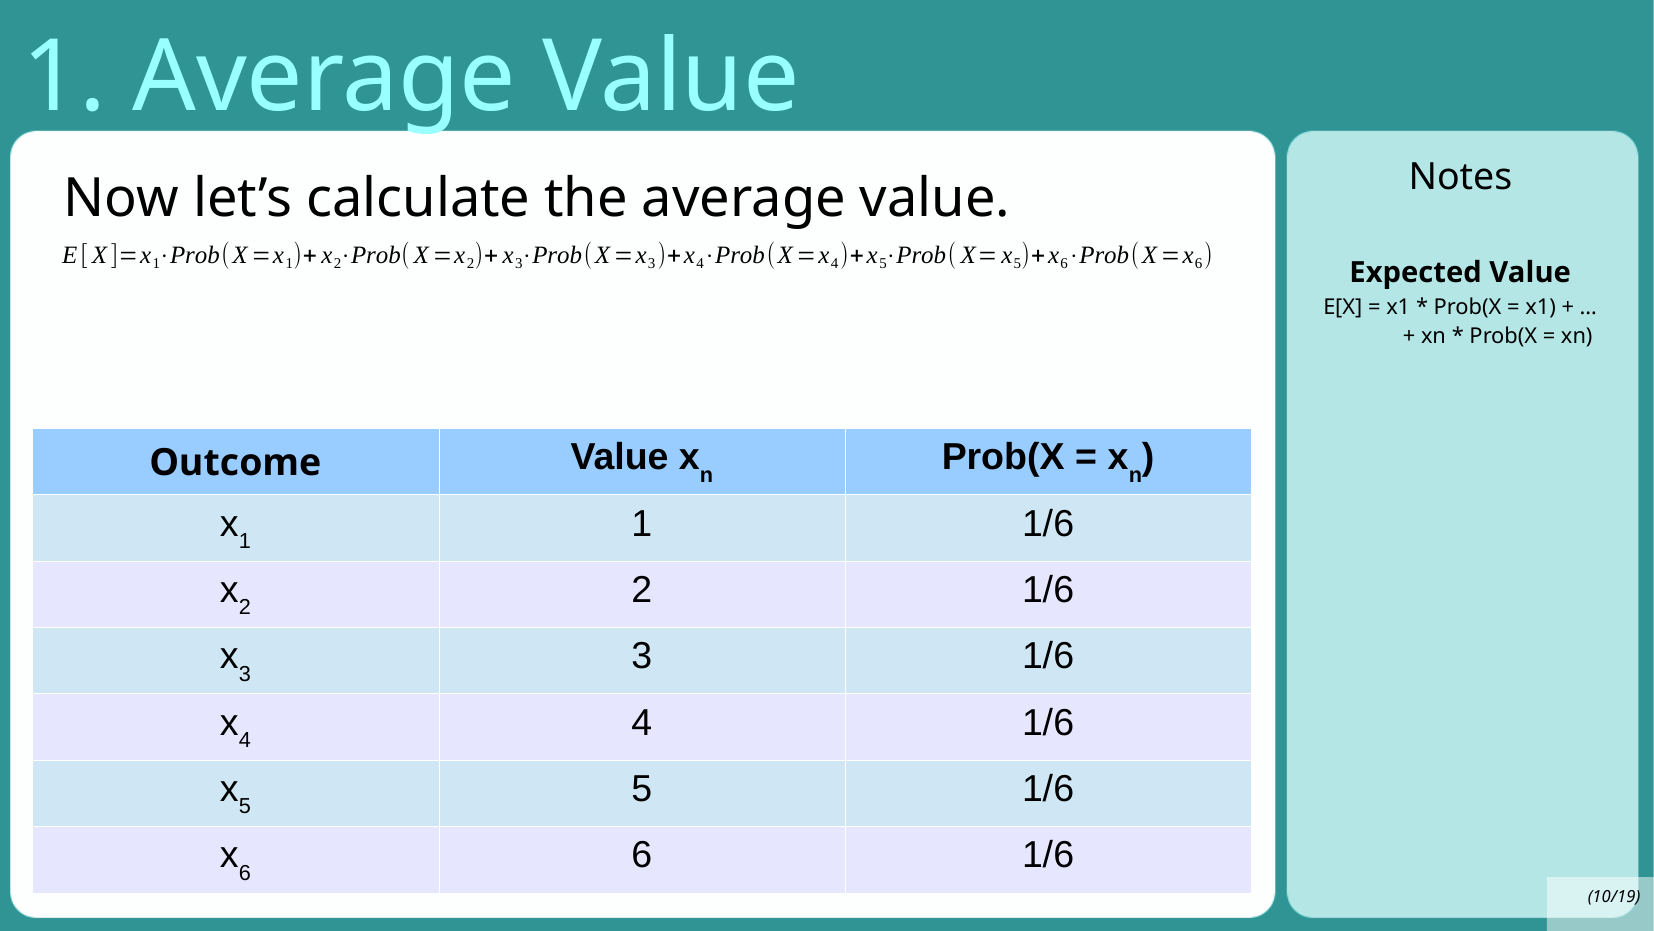

# 1. Average Value
Notes
Expected Value
E[X] = x1 * Prob(X = x1) + …
	+ xn * Prob(X = xn)
Now let’s calculate the average value.
| Outcome | Value xn | Prob(X = xn) |
| --- | --- | --- |
| x1 | 1 | 1/6 |
| x2 | 2 | 1/6 |
| x3 | 3 | 1/6 |
| x4 | 4 | 1/6 |
| x5 | 5 | 1/6 |
| x6 | 6 | 1/6 |